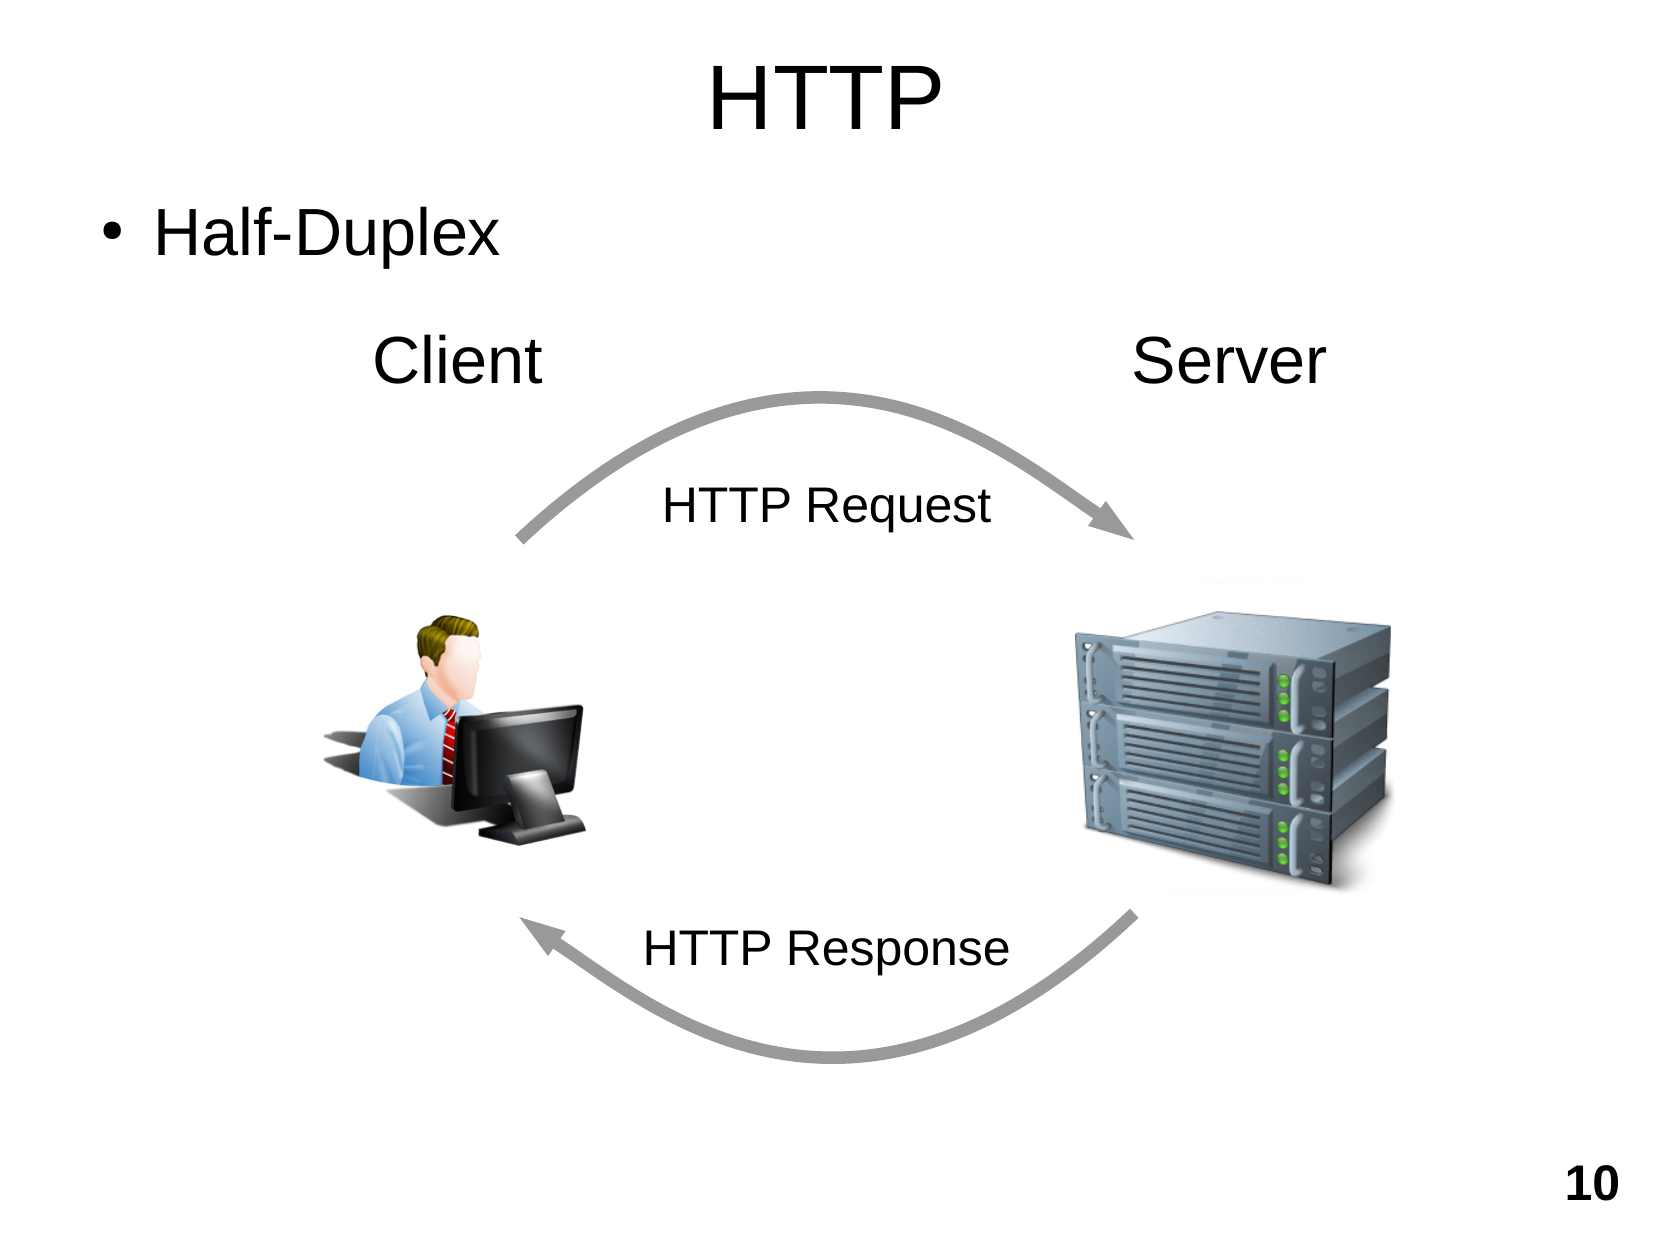

# HTTP
Half-Duplex
Client
Server
HTTP Request
HTTP Response
10